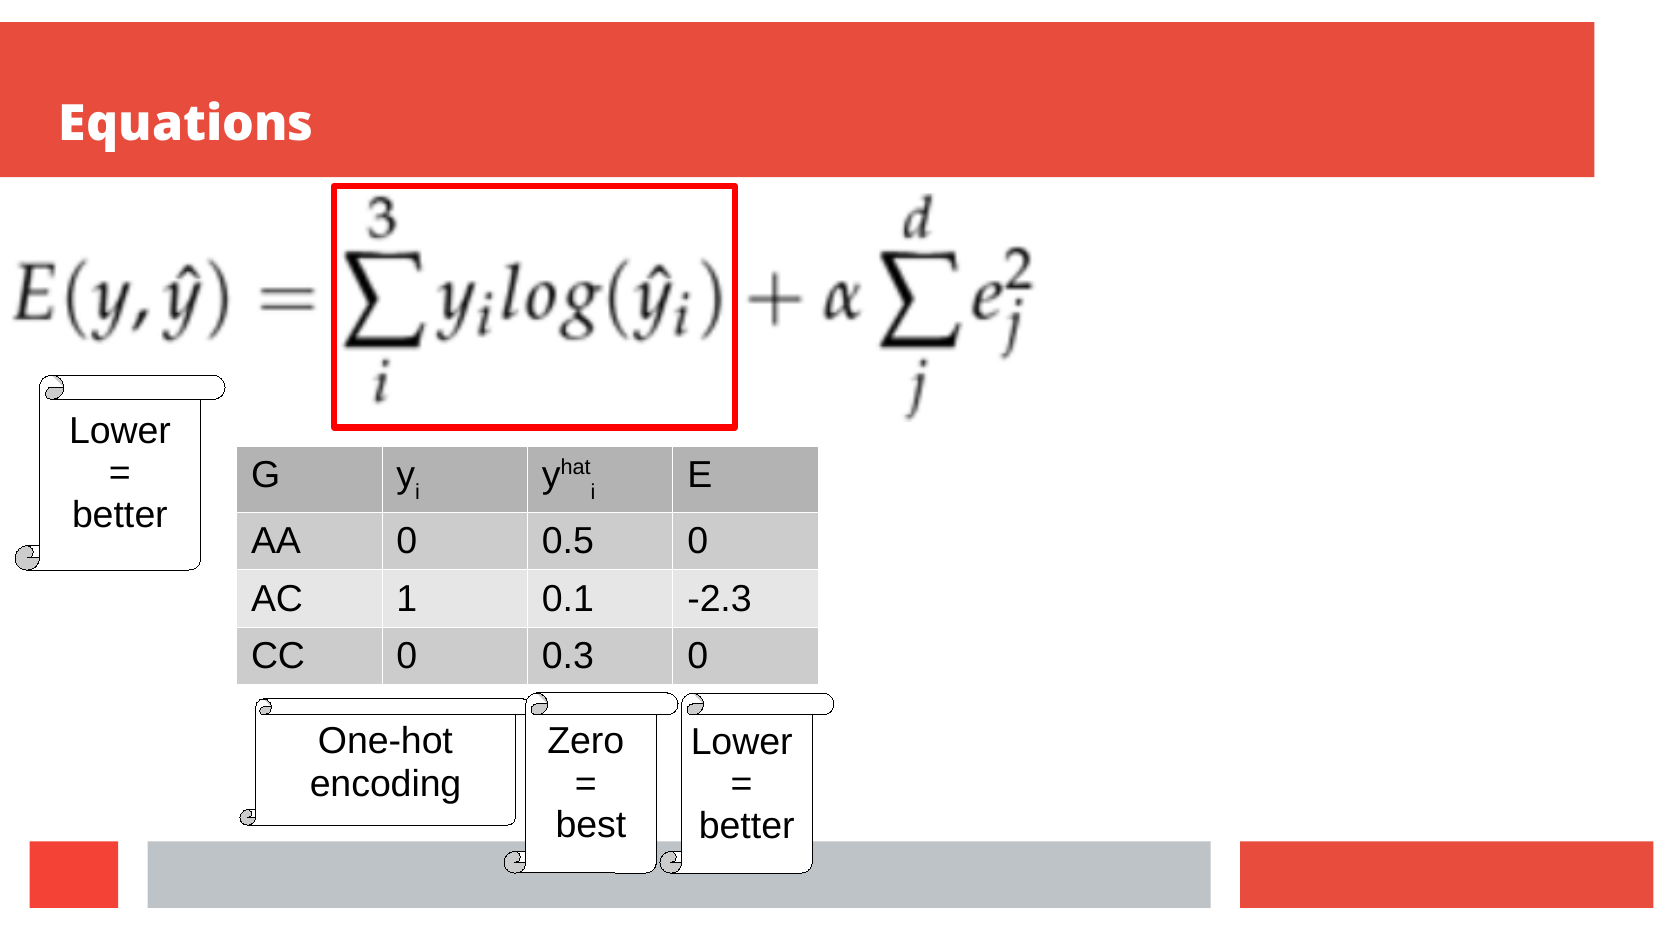

# Equations
Lower
=
better
| G | yi | yhati | E |
| --- | --- | --- | --- |
| AA | 0 | 0.5 | 0 |
| AC | 1 | 0.1 | -2.3 |
| CC | 0 | 0.3 | 0 |
Zero
=
best
Lower
=
better
One-hot
encoding